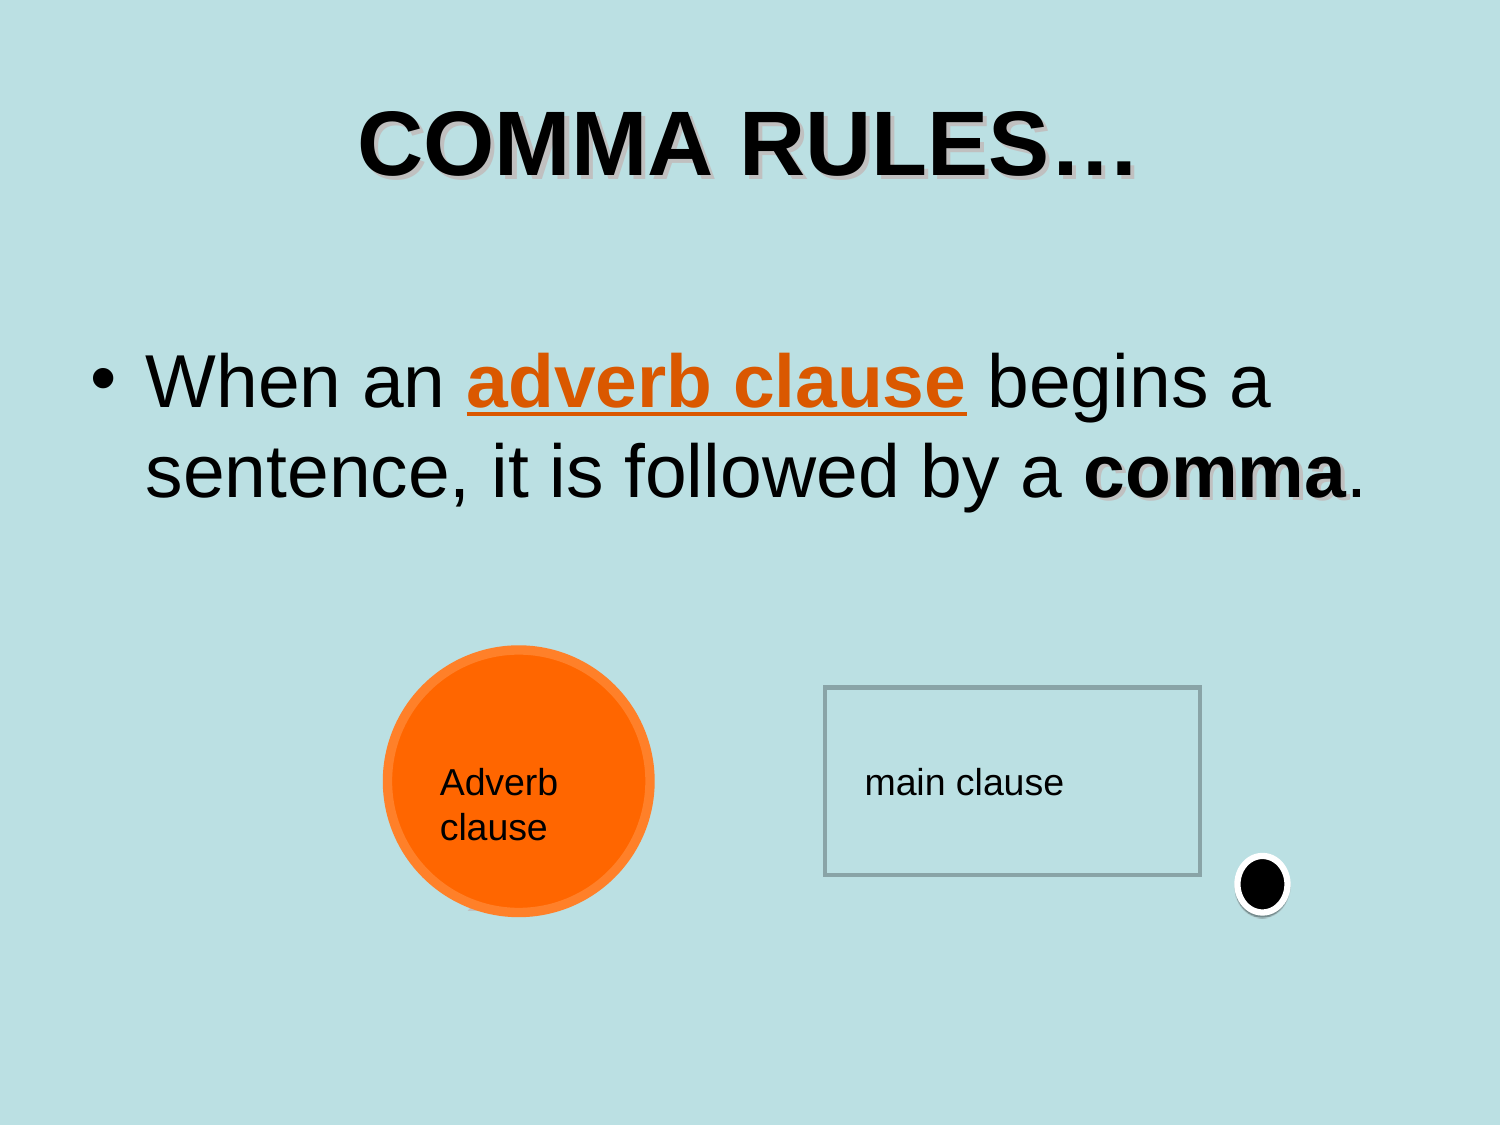

COMMA RULES…
When an adverb clause begins a sentence, it is followed by a comma.
,
Adverb clause
main clause